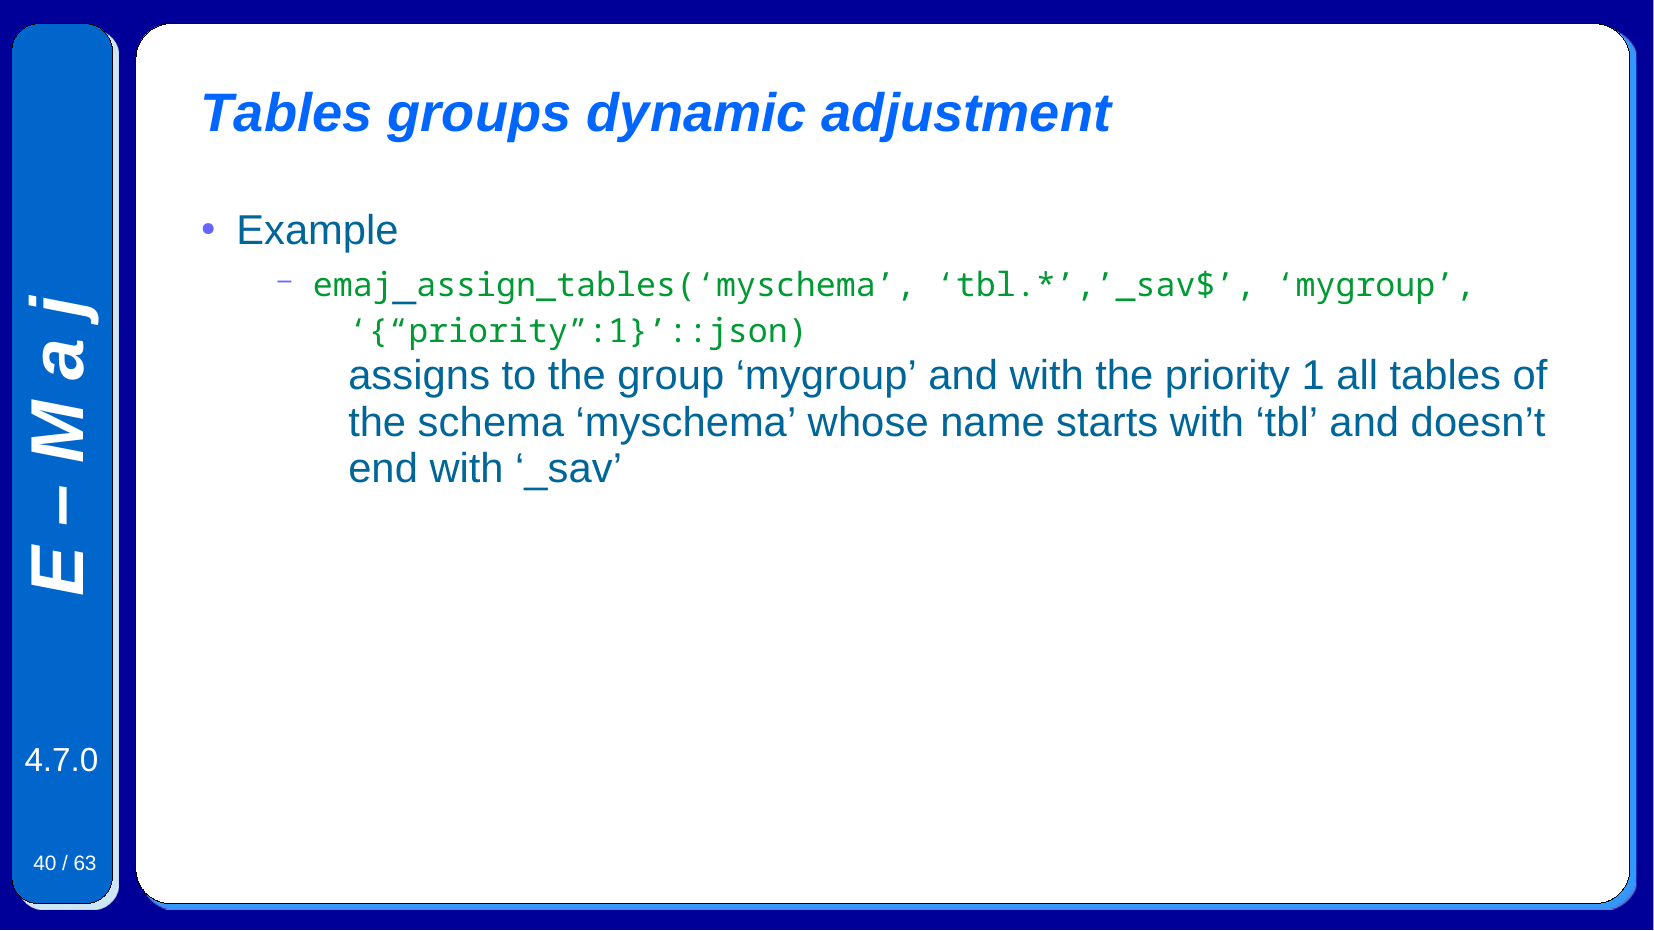

# Tables groups dynamic adjustment
Example
emaj_assign_tables(‘myschema’, ‘tbl.*’,’_sav$’, ‘mygroup’, ‘{“priority”:1}’::json)
assigns to the group ‘mygroup’ and with the priority 1 all tables of the schema ‘myschema’ whose name starts with ‘tbl’ and doesn’t end with ‘_sav’